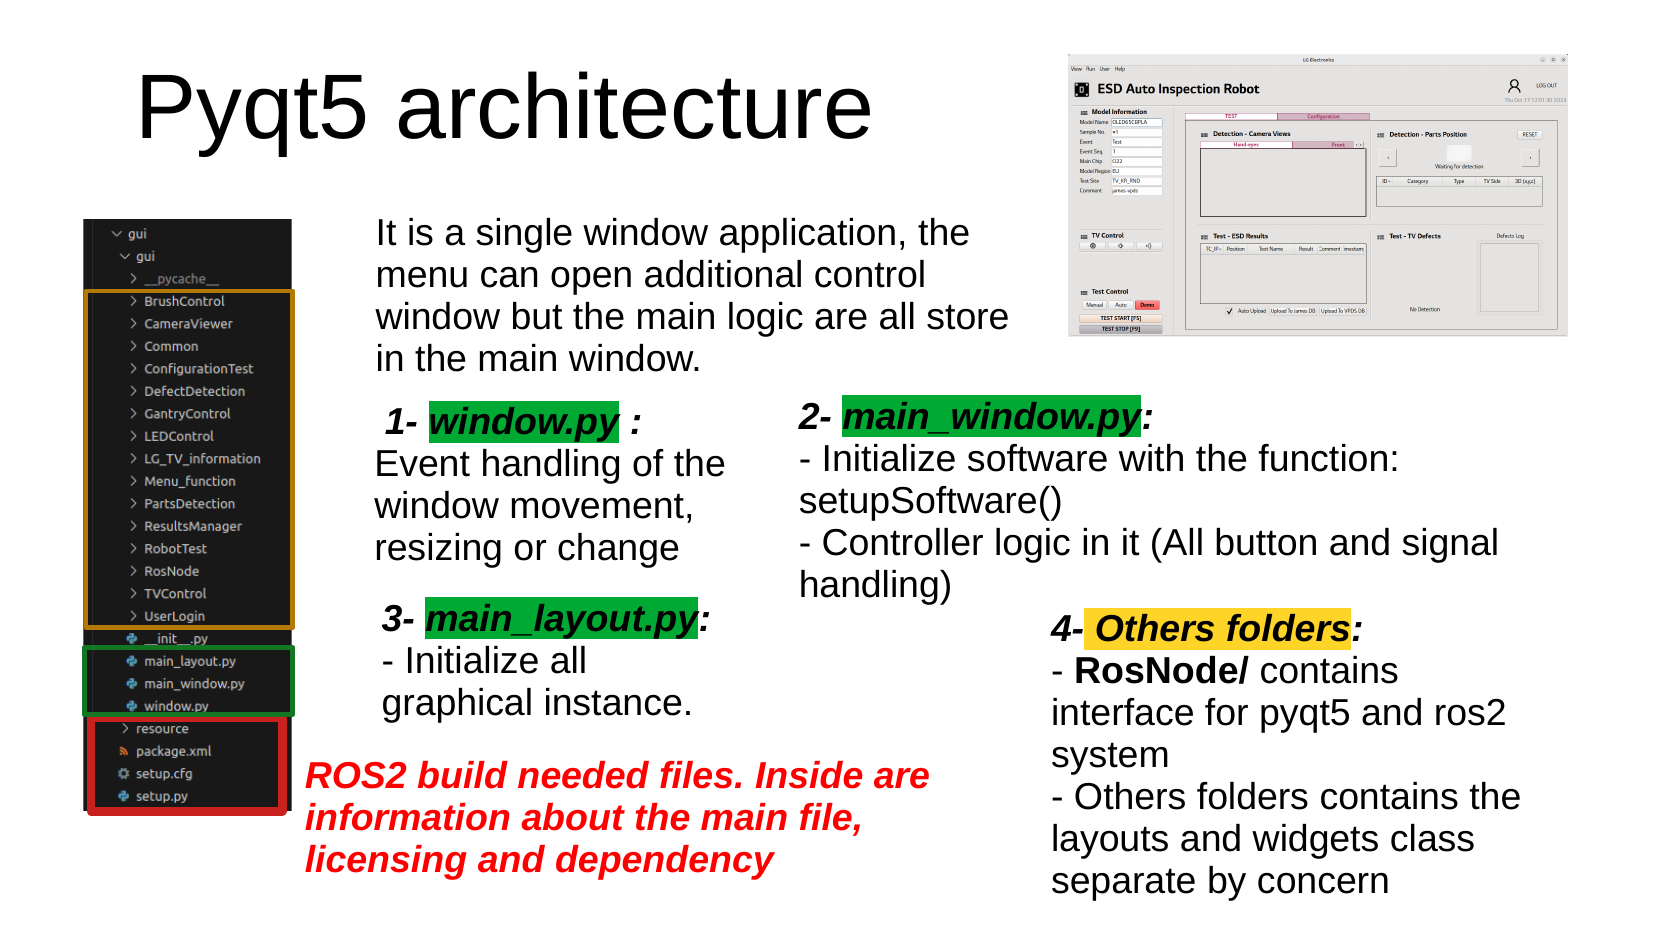

# Pyqt5 architecture
It is a single window application, the menu can open additional control window but the main logic are all store in the main window.
 1- window.py :
Event handling of the window movement, resizing or change
2- main_window.py:
- Initialize software with the function: setupSoftware()
- Controller logic in it (All button and signal handling)
3- main_layout.py:
- Initialize all graphical instance.
4- Others folders:
- RosNode/ contains interface for pyqt5 and ros2 system
- Others folders contains the layouts and widgets class separate by concern
ROS2 build needed files. Inside are information about the main file, licensing and dependency